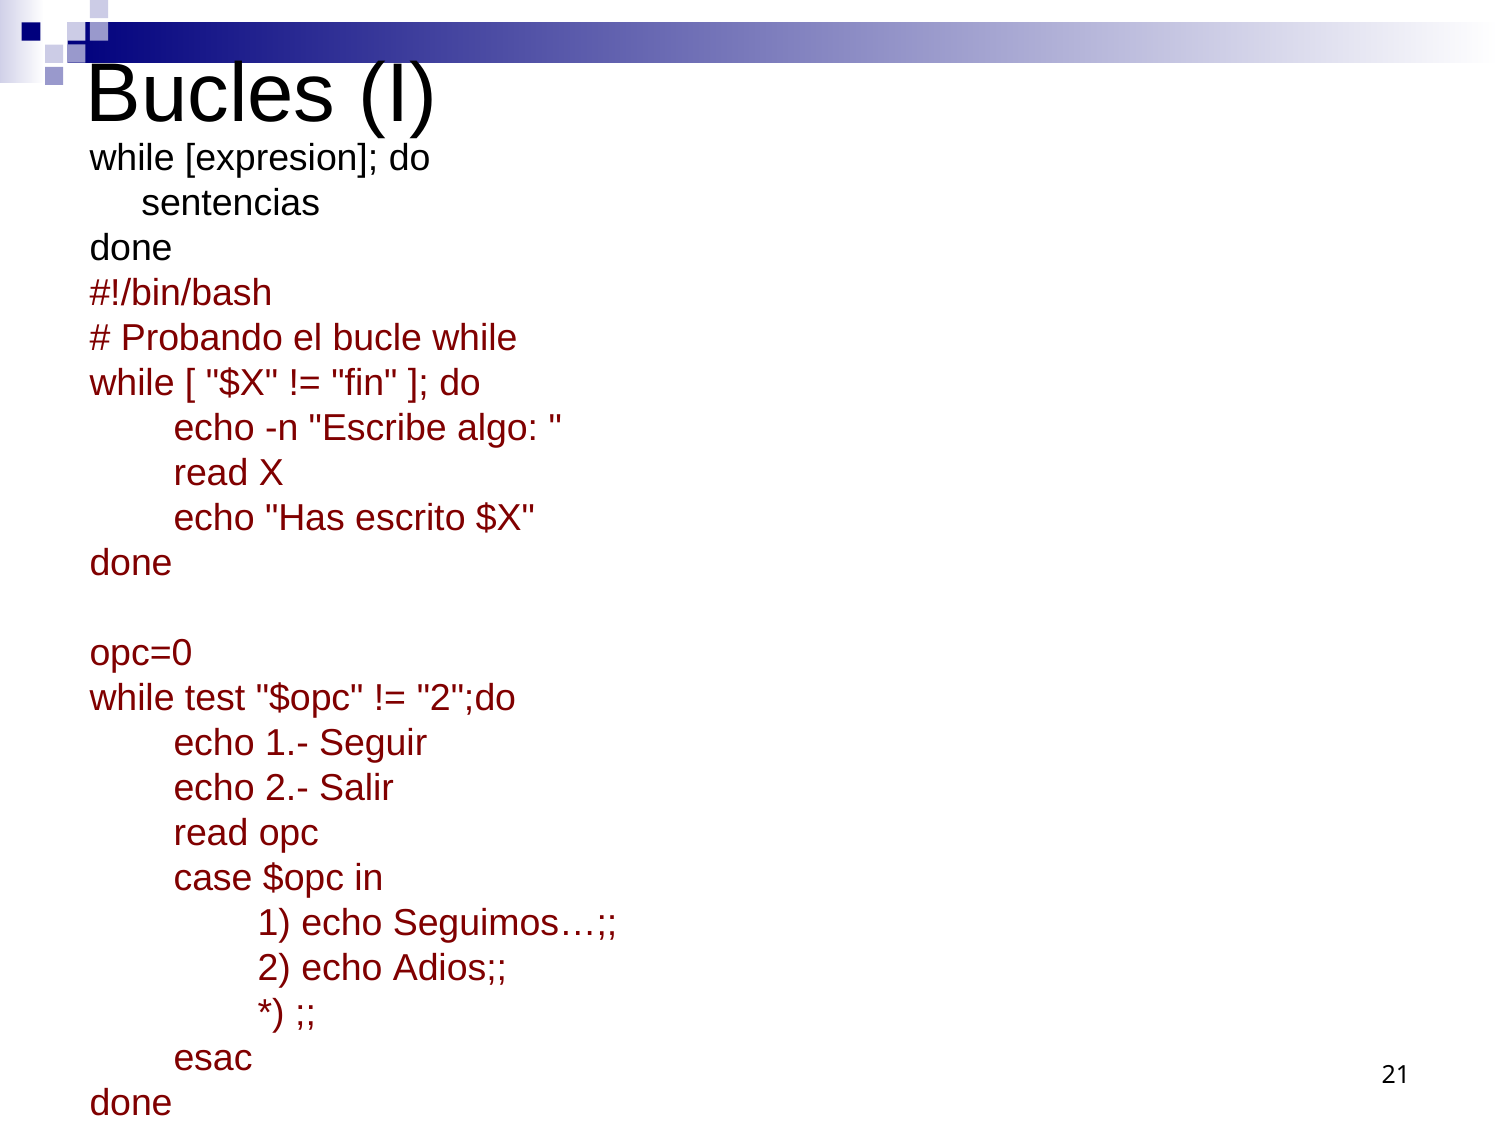

Bucles (I)
while [expresion]; do
	sentencias
done
#!/bin/bash
# Probando el bucle while
while [ "$X" != "fin" ]; do
 echo -n "Escribe algo: "
 read X
 echo "Has escrito $X"
done
opc=0
while test "$opc" != "2";do
 echo 1.- Seguir
 echo 2.- Salir
 read opc
 case $opc in
 1) echo Seguimos…;;
 2) echo Adios;;
 *) ;;
 esac
done